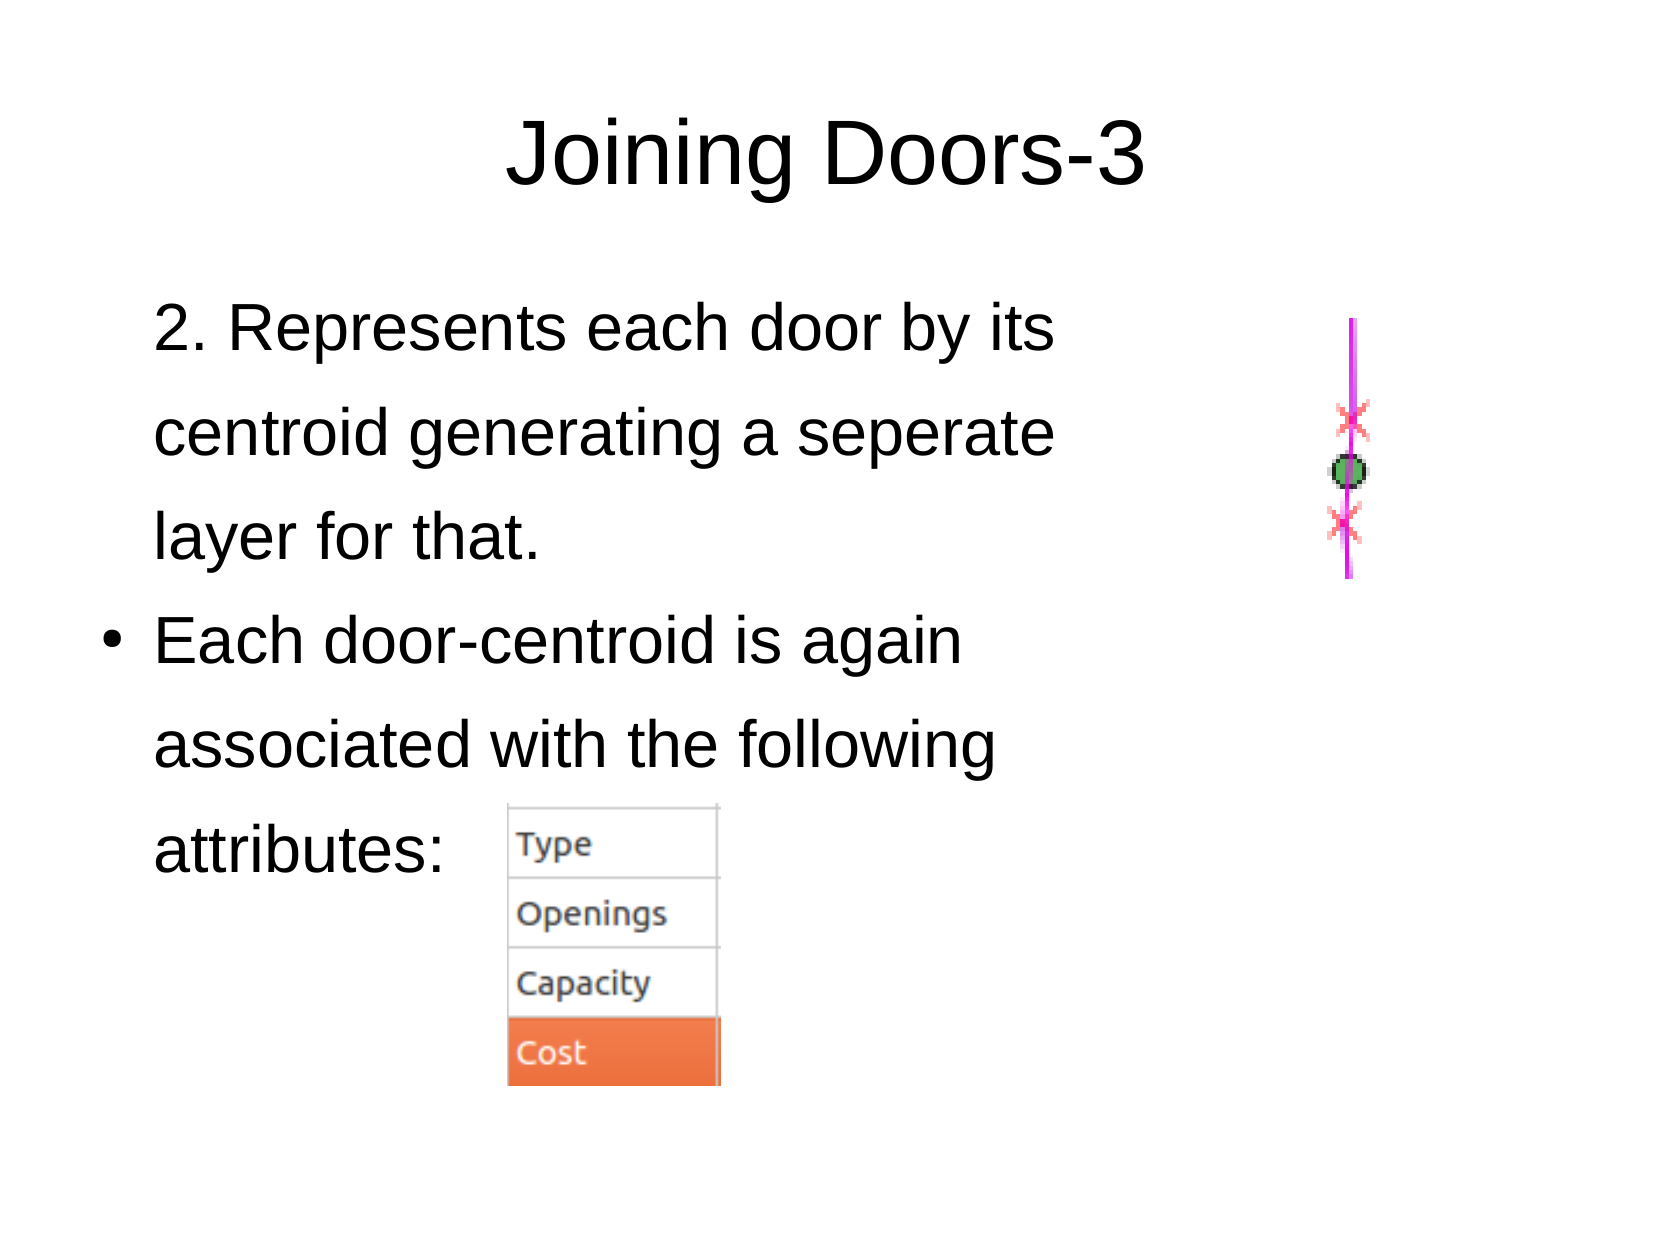

# Joining Doors-3
2. Represents each door by its
centroid generating a seperate
layer for that.
Each door-centroid is again
associated with the following
attributes: